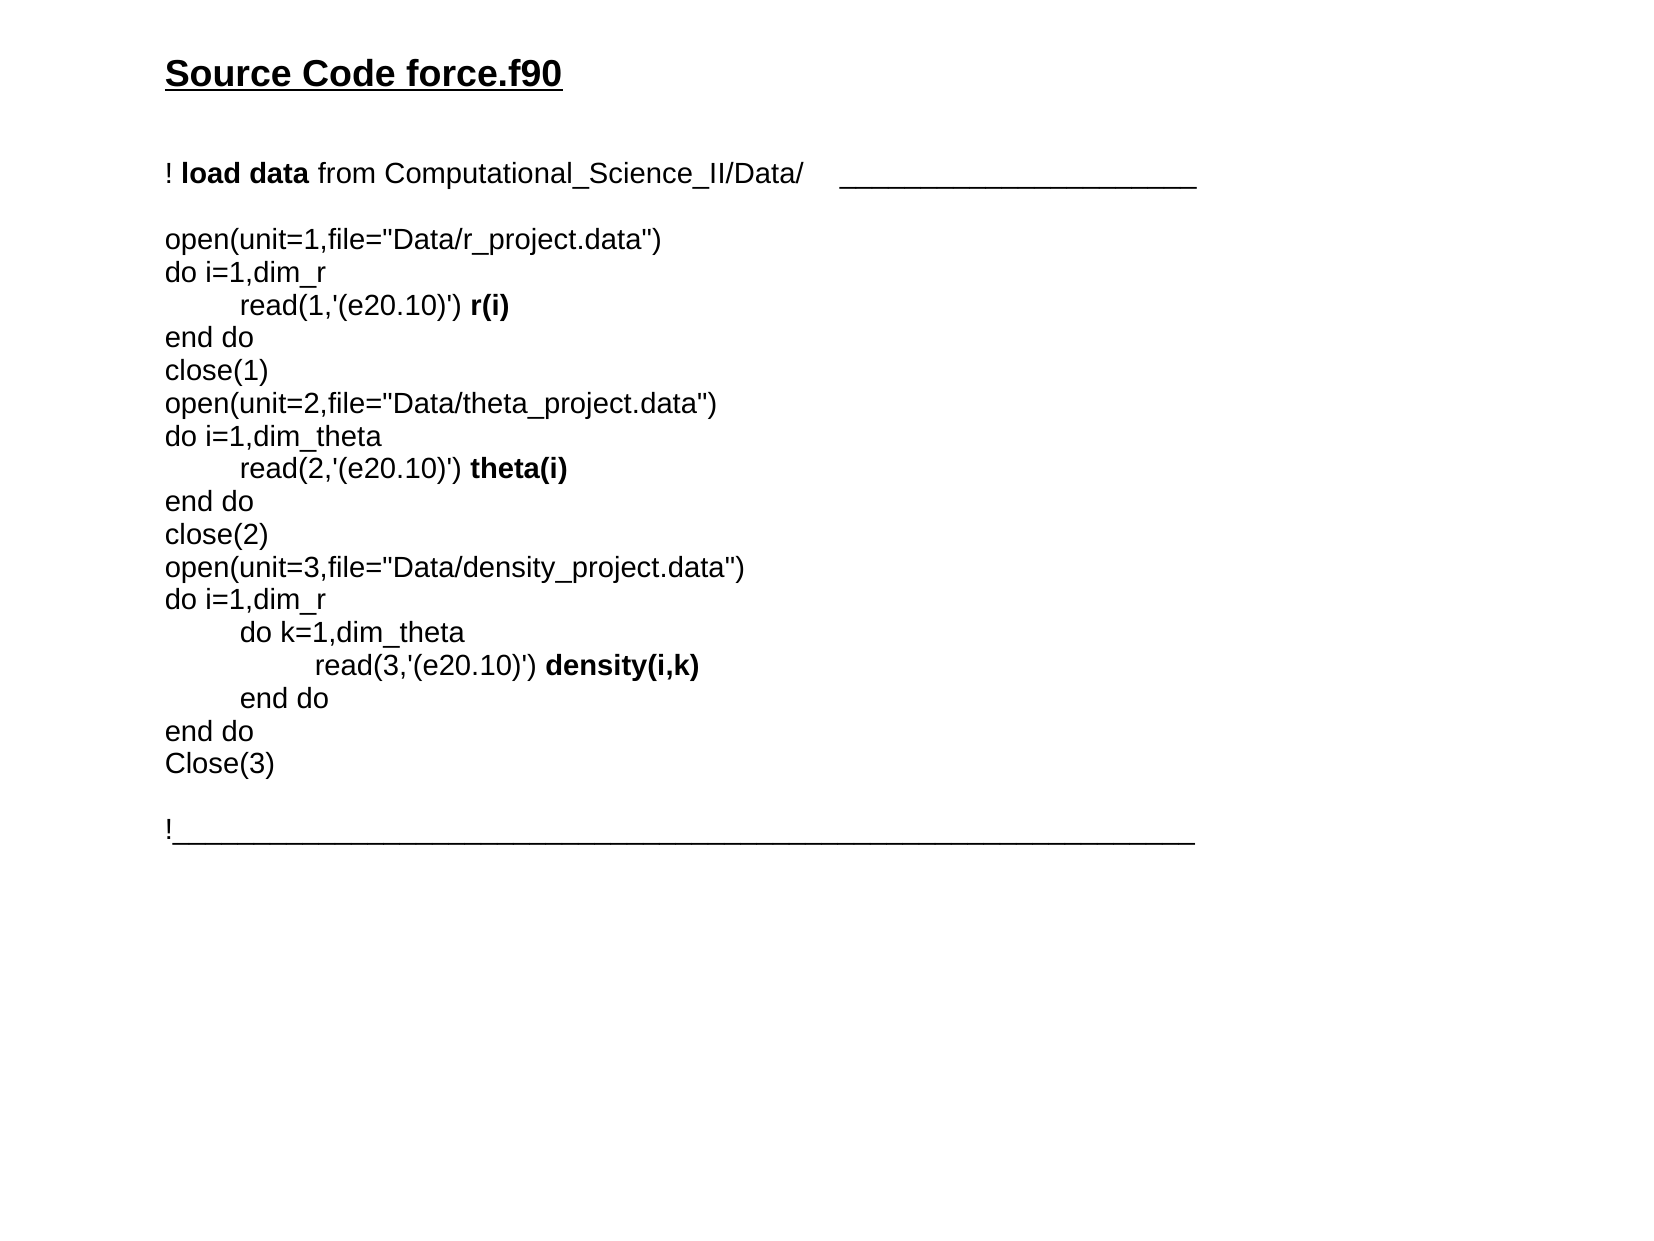

Source Code force.f90
! load data from Computational_Science_II/Data/	______________________
open(unit=1,file="Data/r_project.data")
do i=1,dim_r
	read(1,'(e20.10)') r(i)
end do
close(1)
open(unit=2,file="Data/theta_project.data")
do i=1,dim_theta
	read(2,'(e20.10)') theta(i)
end do
close(2)
open(unit=3,file="Data/density_project.data")
do i=1,dim_r
	do k=1,dim_theta
		read(3,'(e20.10)') density(i,k)
	end do
end do
Close(3)
!_______________________________________________________________